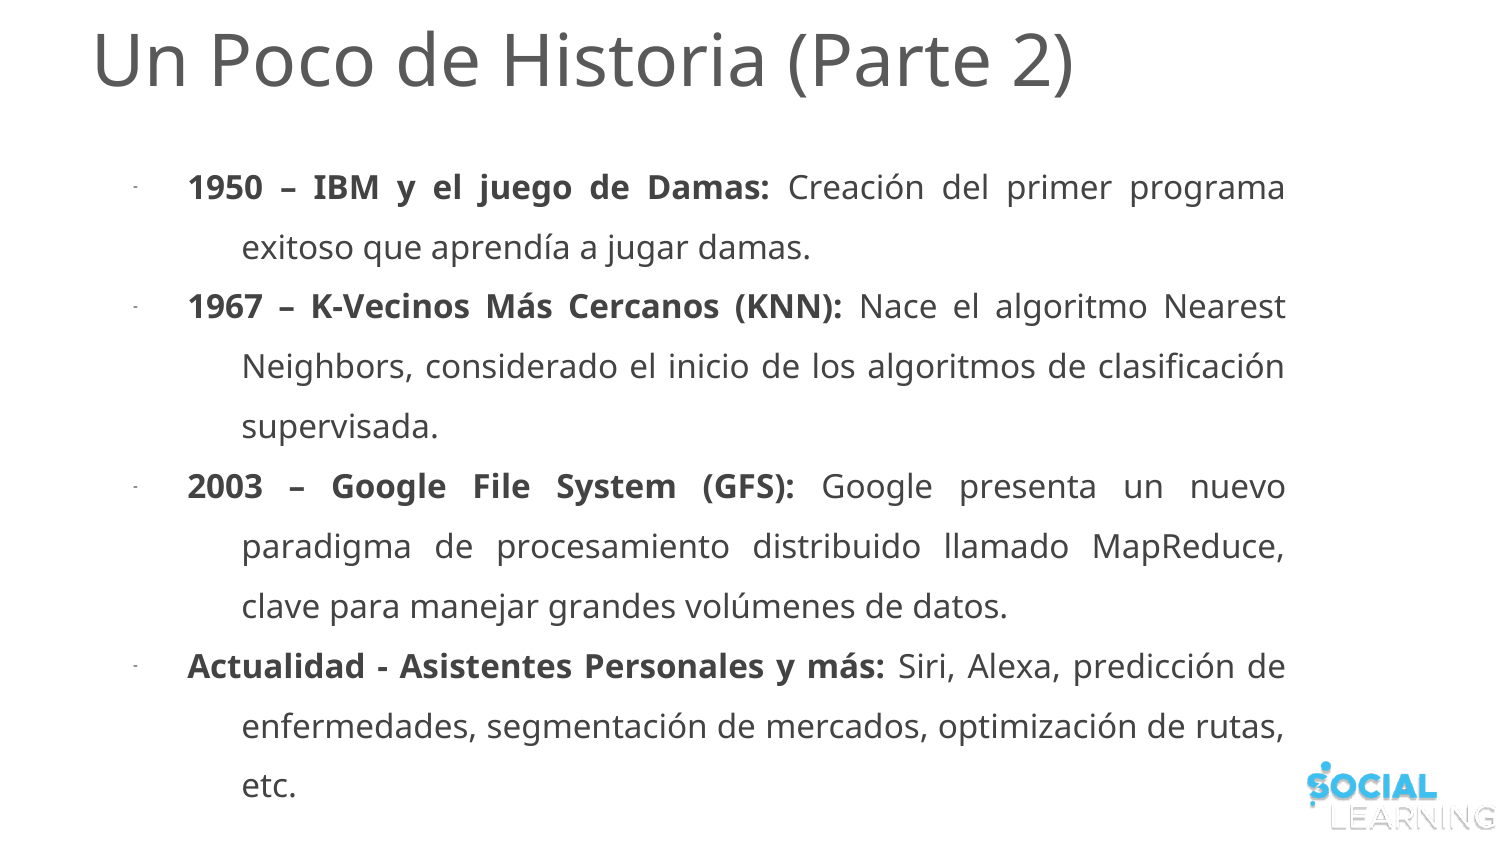

Un Poco de Historia (Parte 2)
1950 – IBM y el juego de Damas: Creación del primer programa exitoso que aprendía a jugar damas.
1967 – K-Vecinos Más Cercanos (KNN): Nace el algoritmo Nearest Neighbors, considerado el inicio de los algoritmos de clasificación supervisada.
2003 – Google File System (GFS): Google presenta un nuevo paradigma de procesamiento distribuido llamado MapReduce, clave para manejar grandes volúmenes de datos.
Actualidad - Asistentes Personales y más: Siri, Alexa, predicción de enfermedades, segmentación de mercados, optimización de rutas, etc.